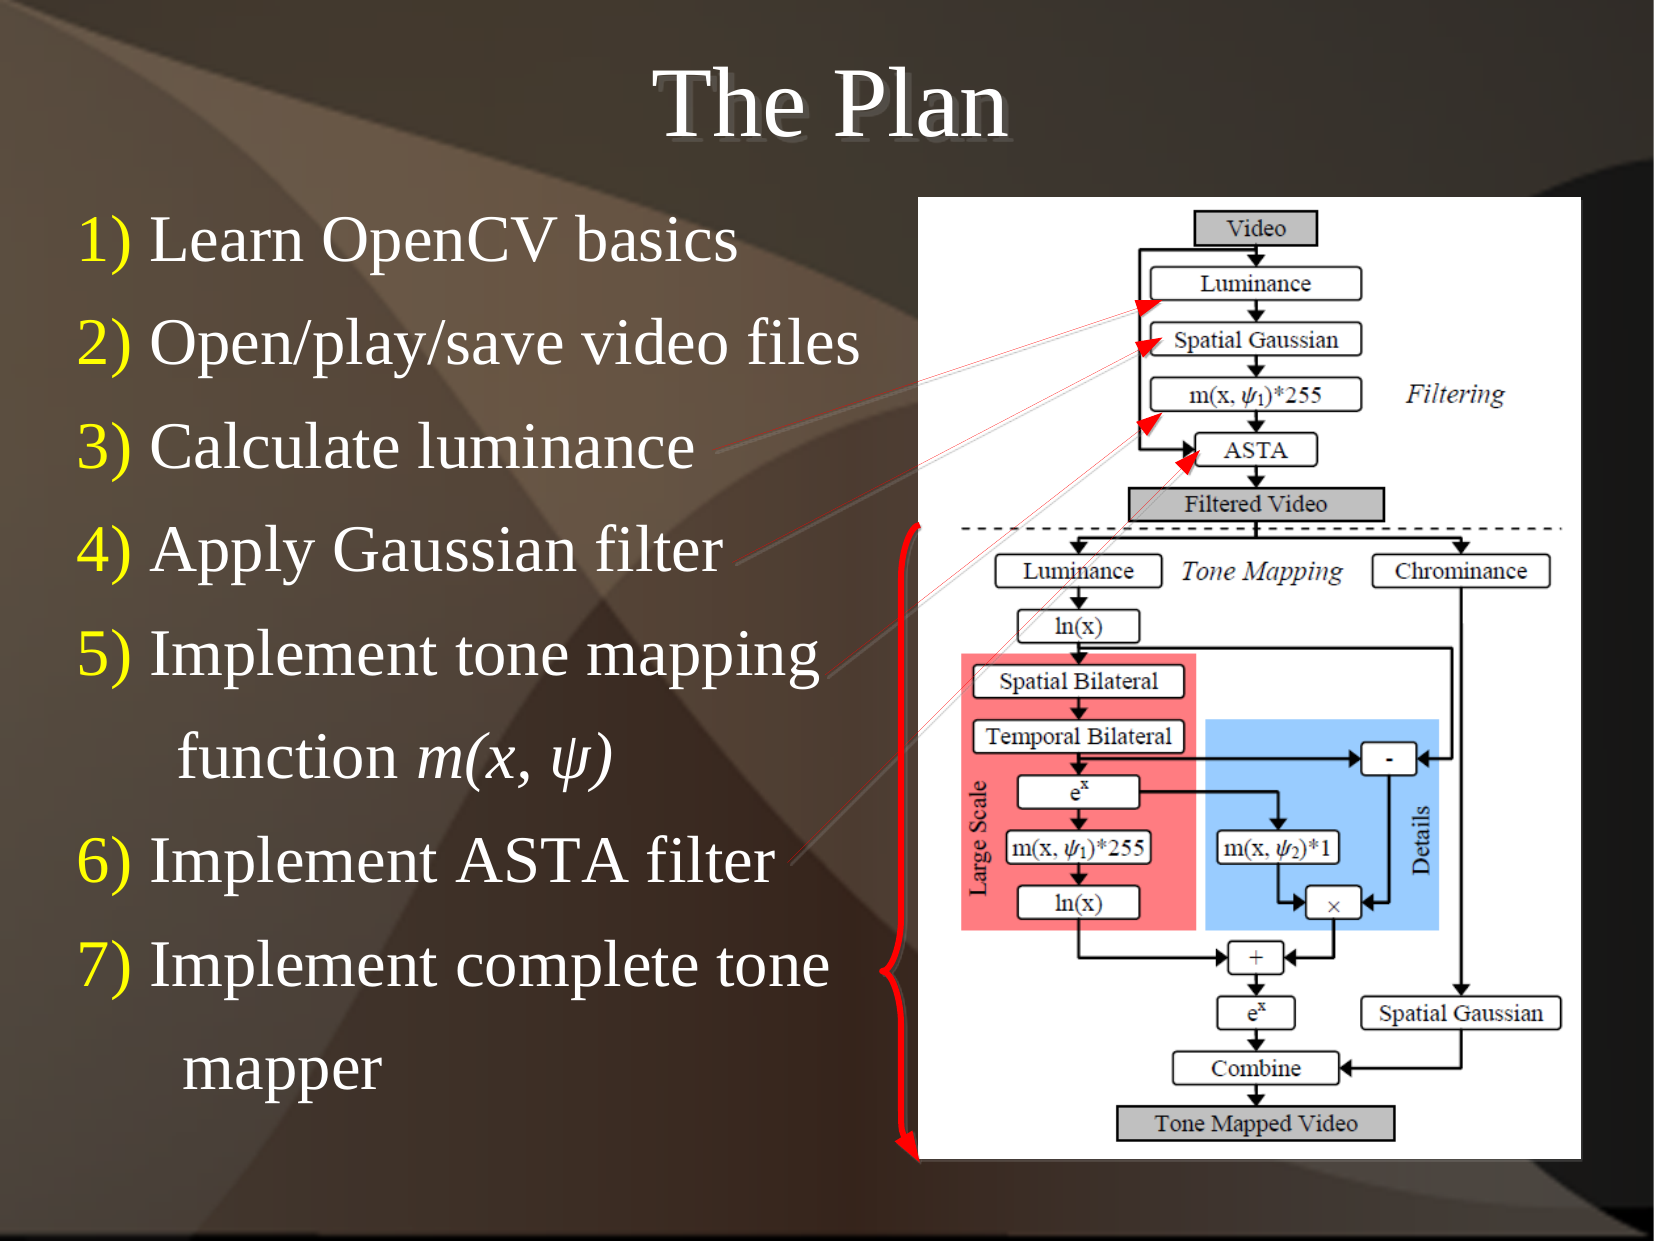

# The Plan
 Learn OpenCV basics
 Open/play/save video files
 Calculate luminance
 Apply Gaussian filter
 Implement tone mapping
 function m(x, ψ)
 Implement ASTA filter
 Implement complete tone
 mapper